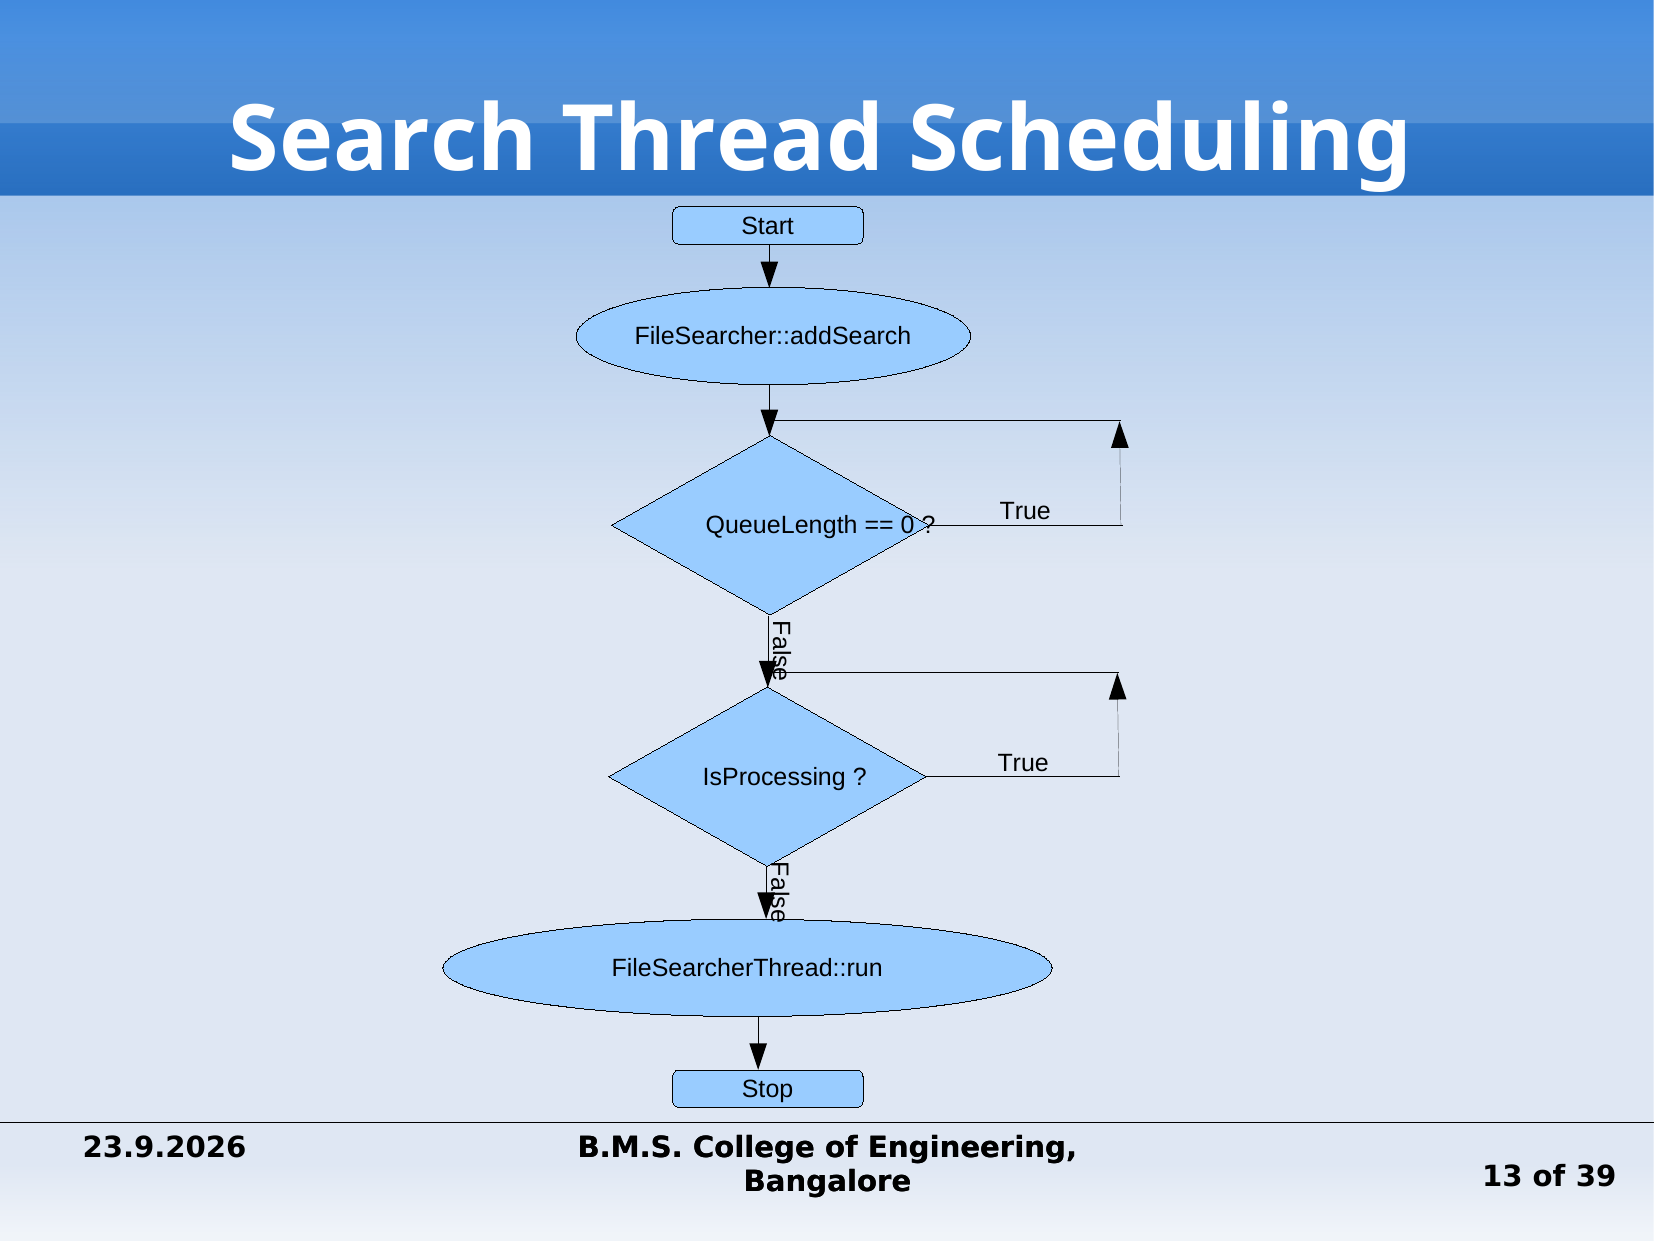

# Search Thread Scheduling
Start
FileSearcher::addSearch
QueueLength == 0 ?
True
False
IsProcessing ?
True
False
FileSearcherThread::run
Stop